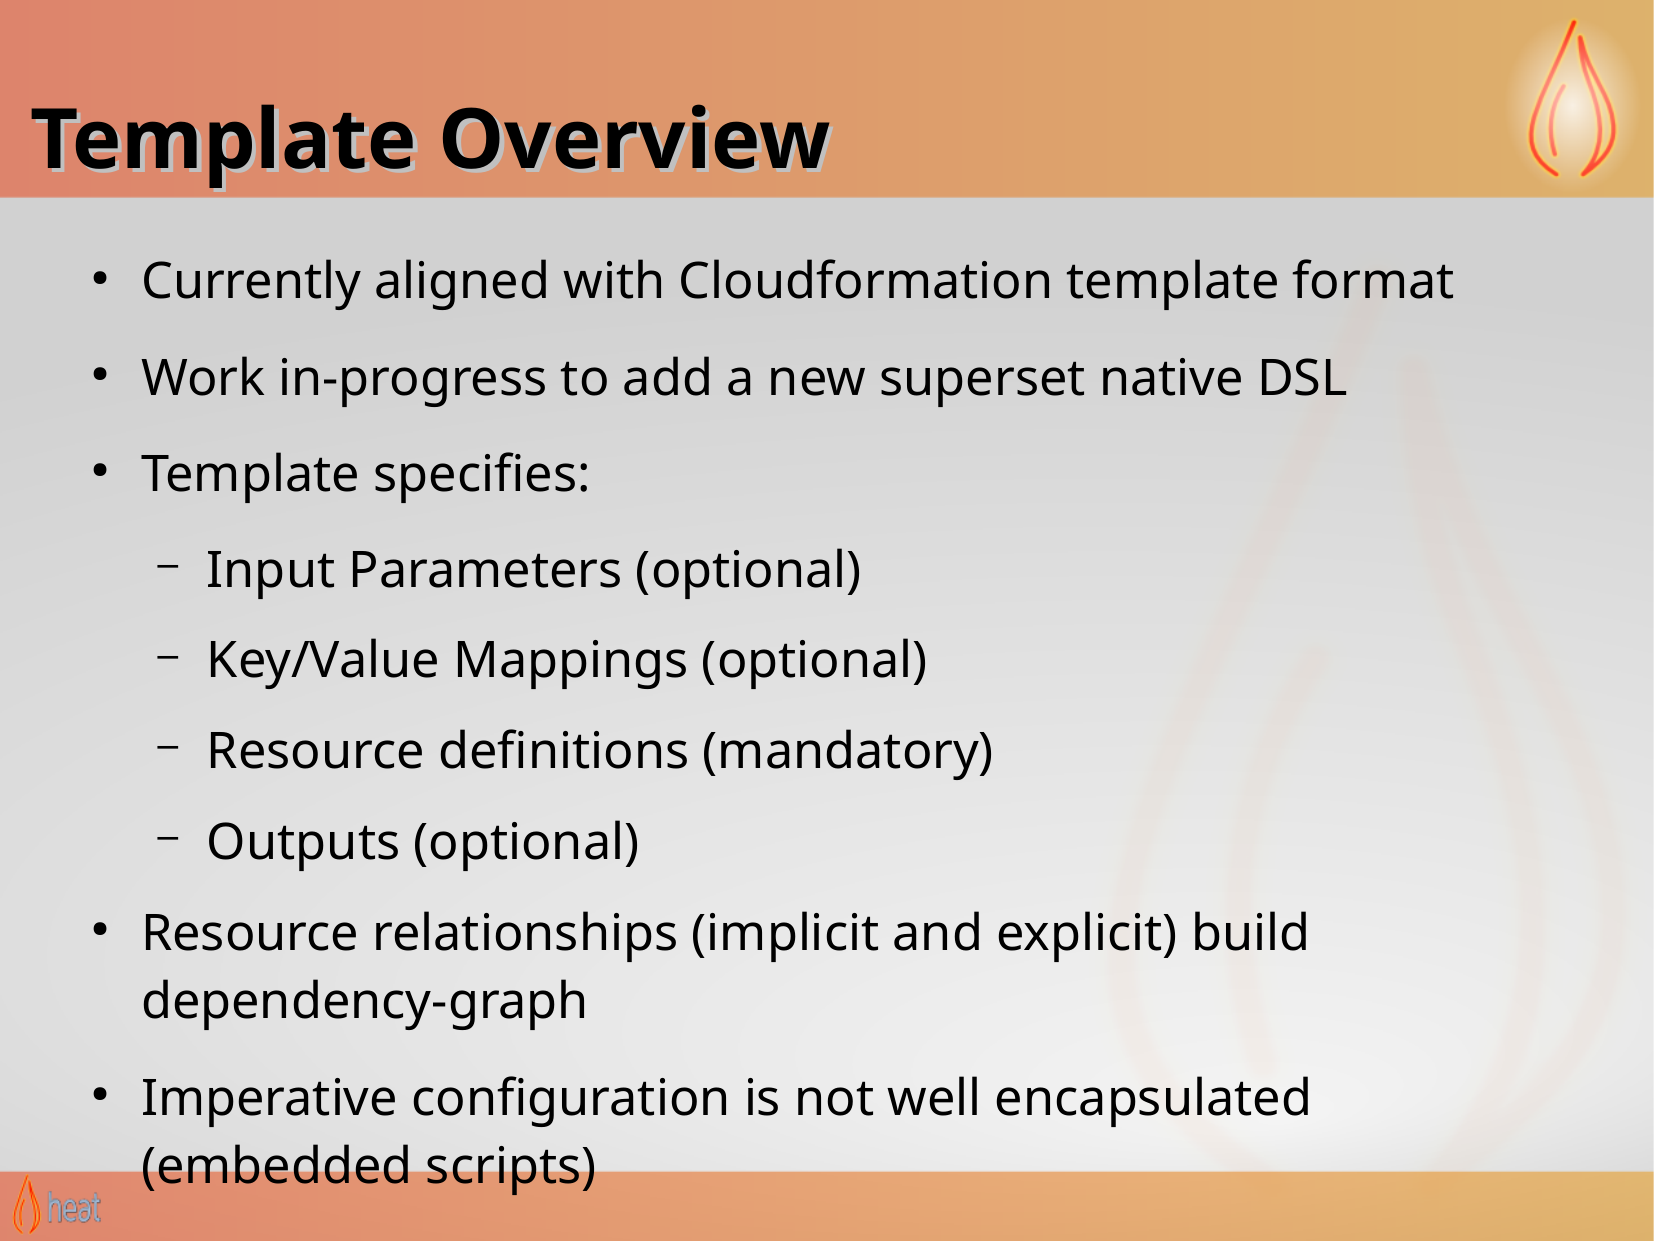

# Template Overview
Currently aligned with Cloudformation template format
Work in-progress to add a new superset native DSL
Template specifies:
Input Parameters (optional)
Key/Value Mappings (optional)
Resource definitions (mandatory)
Outputs (optional)
Resource relationships (implicit and explicit) build dependency-graph
Imperative configuration is not well encapsulated (embedded scripts)